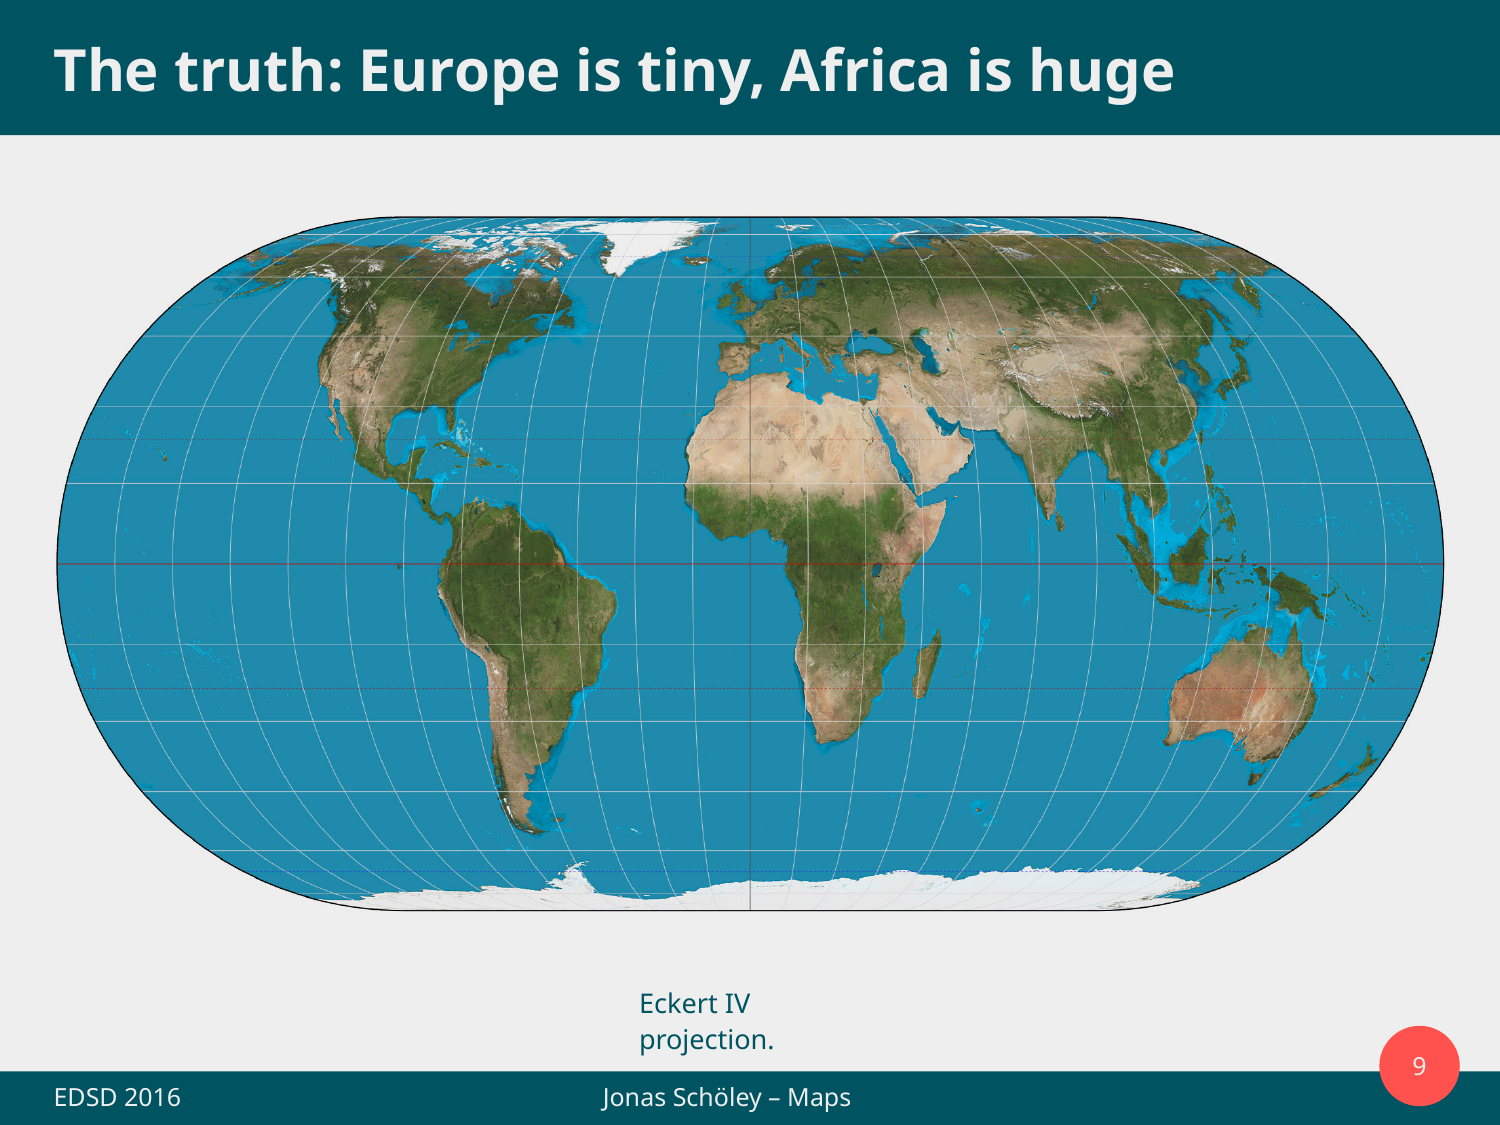

# The truth: Europe is tiny, Africa is huge
Eckert IV projection.
9
EDSD 2016
Jonas Schöley – Maps